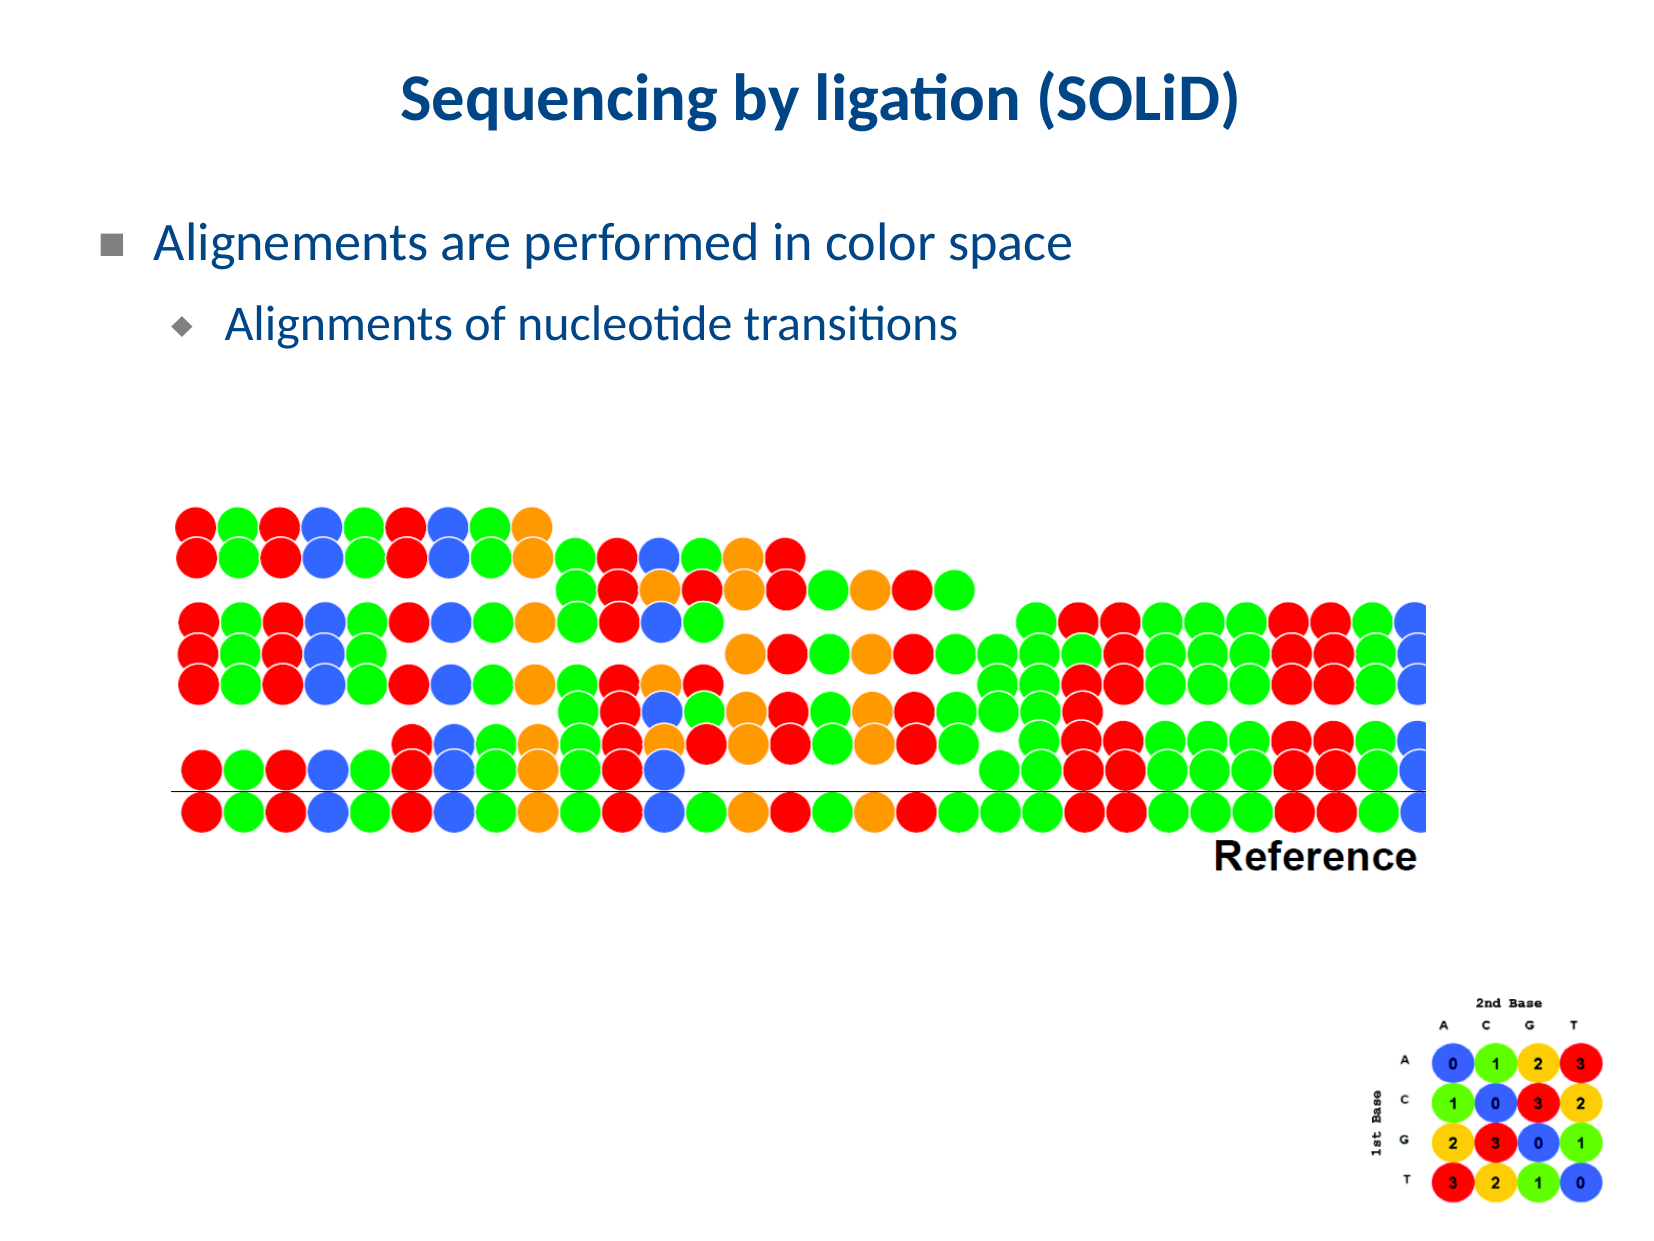

# Sequencing by ligation (SOLiD)
Alignements are performed in color space
Alignments of nucleotide transitions